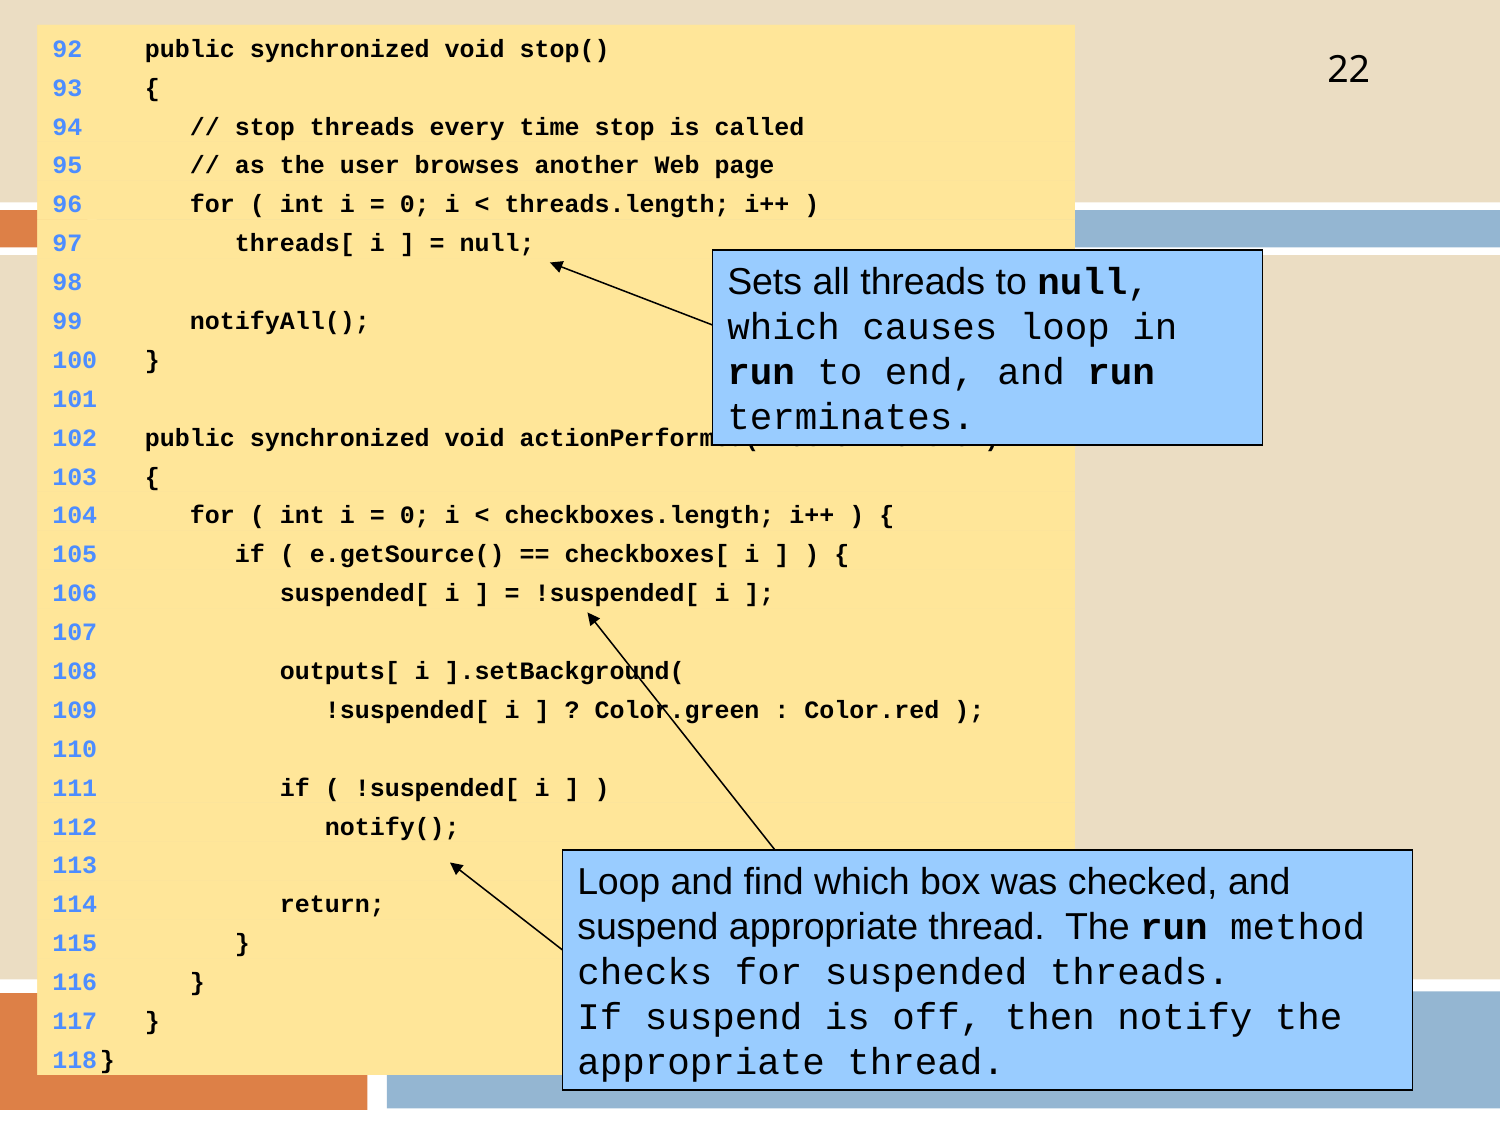

92	 public synchronized void stop()
	93	 {
	94	 // stop threads every time stop is called
	95	 // as the user browses another Web page
	96	 for ( int i = 0; i < threads.length; i++ )
	97	 threads[ i ] = null;
	98
	99	 notifyAll();
	100	 }
	101
	102	 public synchronized void actionPerformed( ActionEvent e )
	103	 {
	104	 for ( int i = 0; i < checkboxes.length; i++ ) {
	105	 if ( e.getSource() == checkboxes[ i ] ) {
	106	 suspended[ i ] = !suspended[ i ];
	107
	108	 outputs[ i ].setBackground(
	109	 !suspended[ i ] ? Color.green : Color.red );
	110
	111	 if ( !suspended[ i ] )
	112	 notify();
	113
	114	 return;
	115	 }
	116	 }
	117	 }
	118	}
Sets all threads to null, which causes loop in run to end, and run terminates.
Loop and find which box was checked, and suspend appropriate thread. The run method checks for suspended threads.
If suspend is off, then notify the appropriate thread.
#
5. stop
6. Event handler